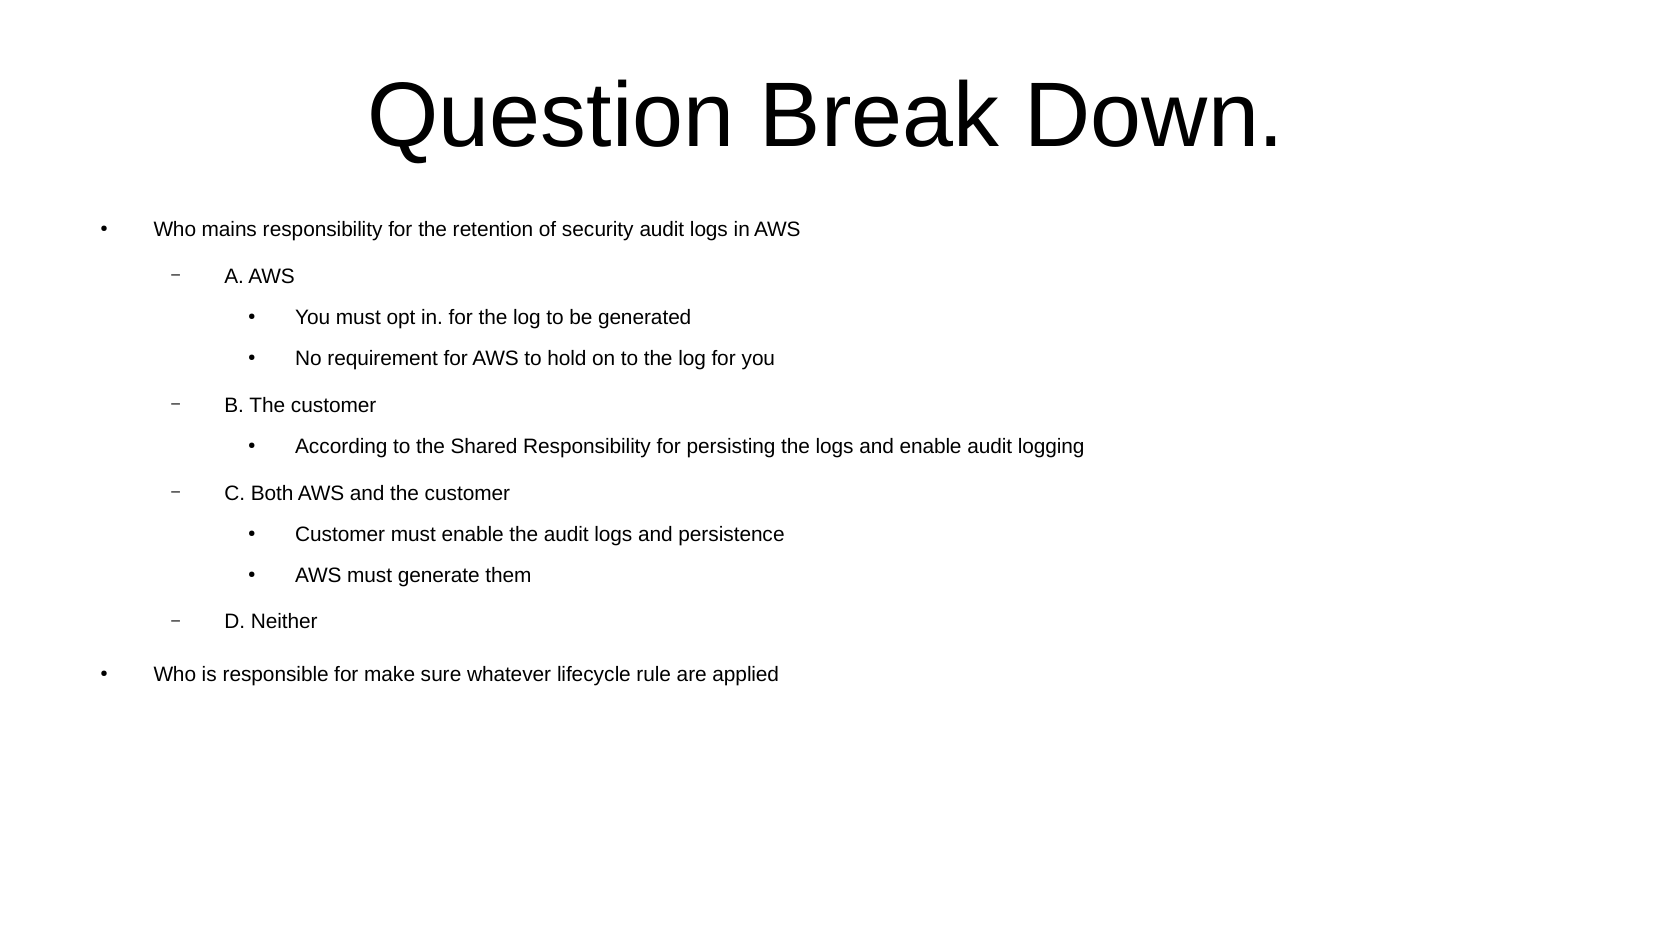

# Question Break Down.
Who mains responsibility for the retention of security audit logs in AWS
A. AWS
You must opt in. for the log to be generated
No requirement for AWS to hold on to the log for you
B. The customer
According to the Shared Responsibility for persisting the logs and enable audit logging
C. Both AWS and the customer
Customer must enable the audit logs and persistence
AWS must generate them
D. Neither
Who is responsible for make sure whatever lifecycle rule are applied